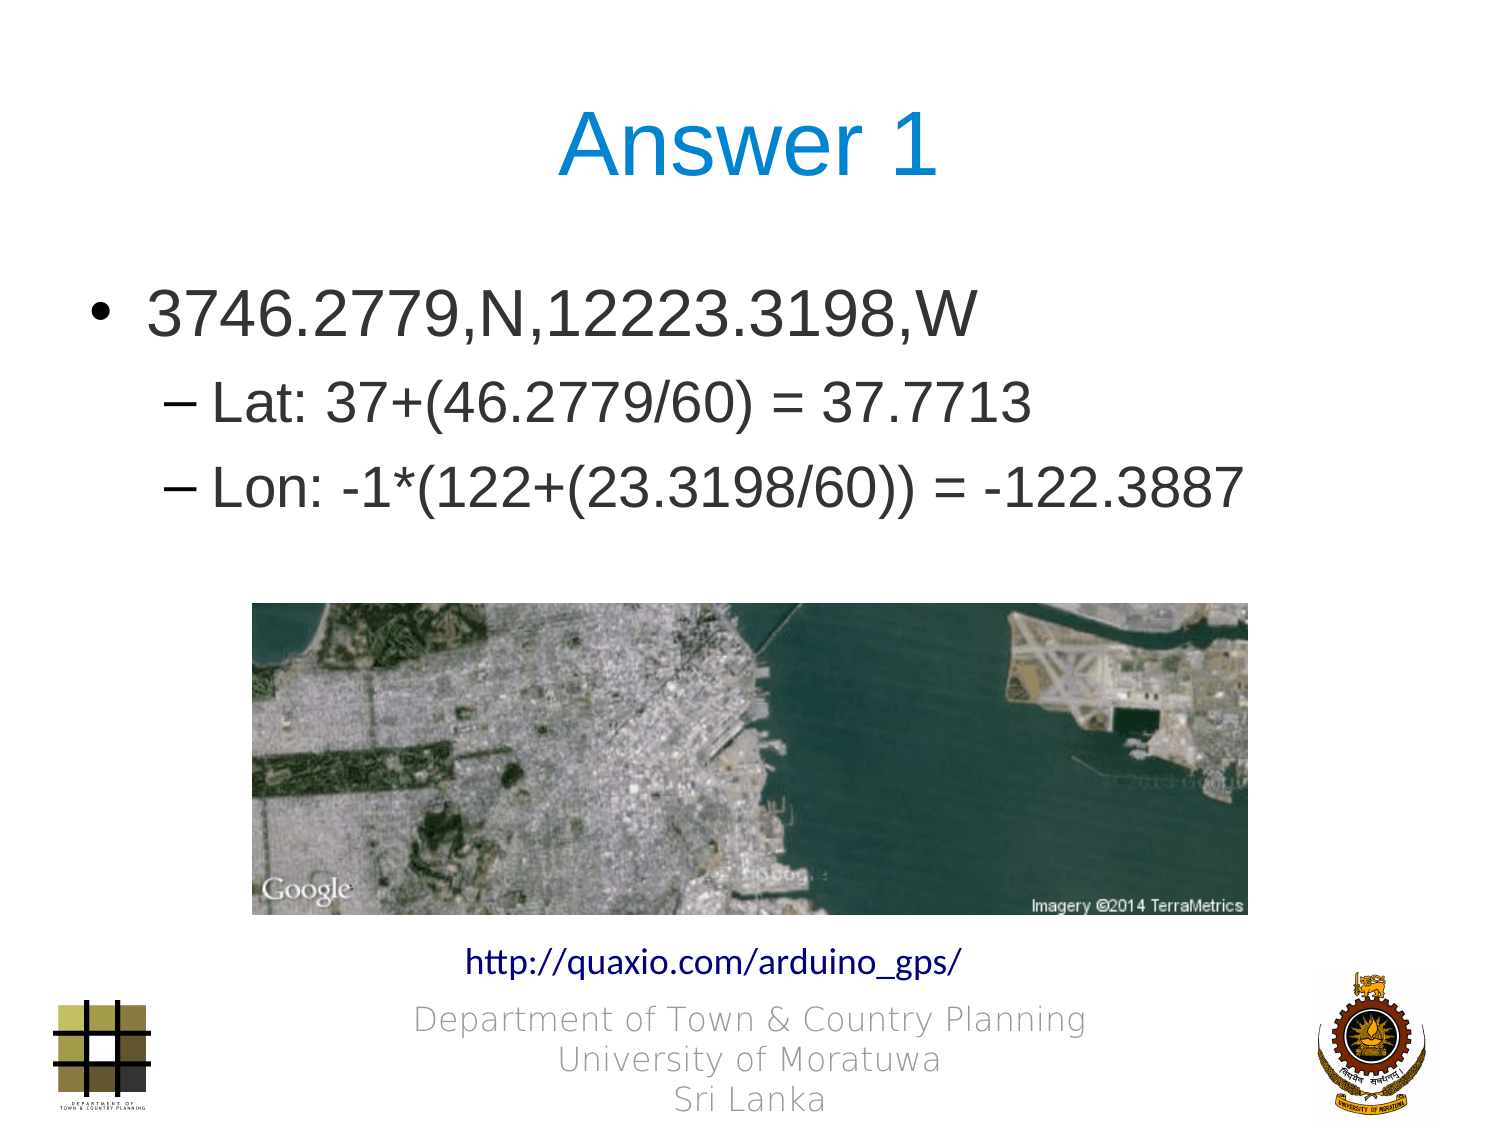

# Answer 1
3746.2779,N,12223.3198,W
Lat: 37+(46.2779/60) = 37.7713
Lon: -1*(122+(23.3198/60)) = -122.3887
http://quaxio.com/arduino_gps/